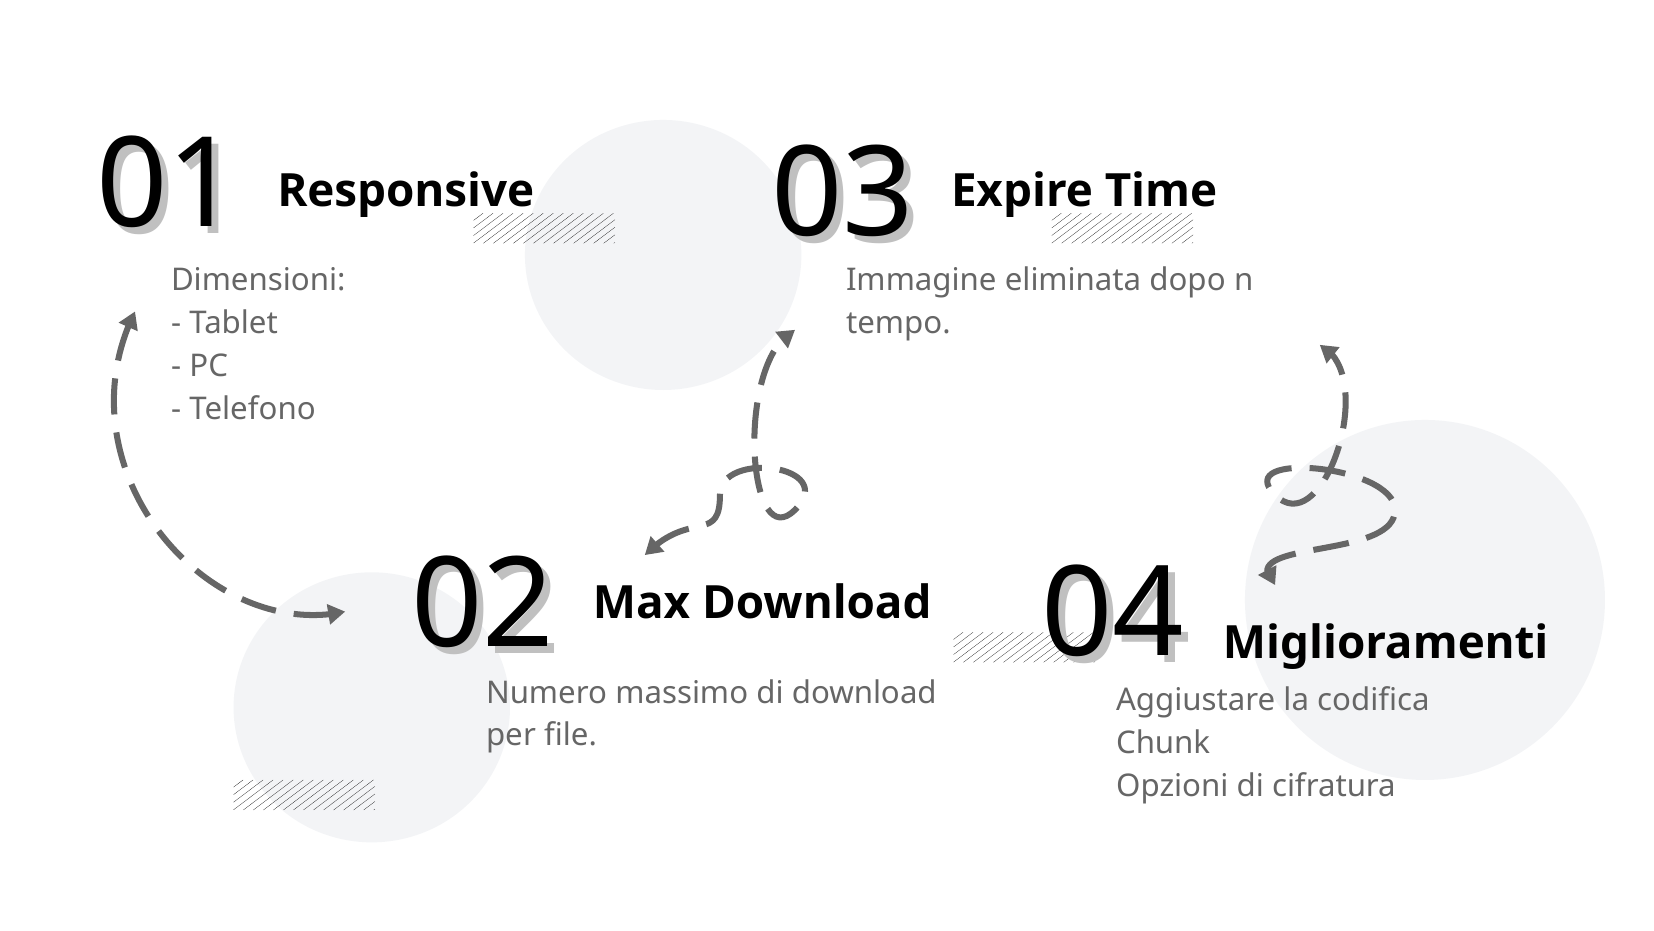

01
03
Responsive
Expire Time
Dimensioni:
- Tablet
- PC
- Telefono
Immagine eliminata dopo n tempo.
02
04
Max Download
Miglioramenti
Numero massimo di download per file.
Aggiustare la codifica
Chunk
Opzioni di cifratura